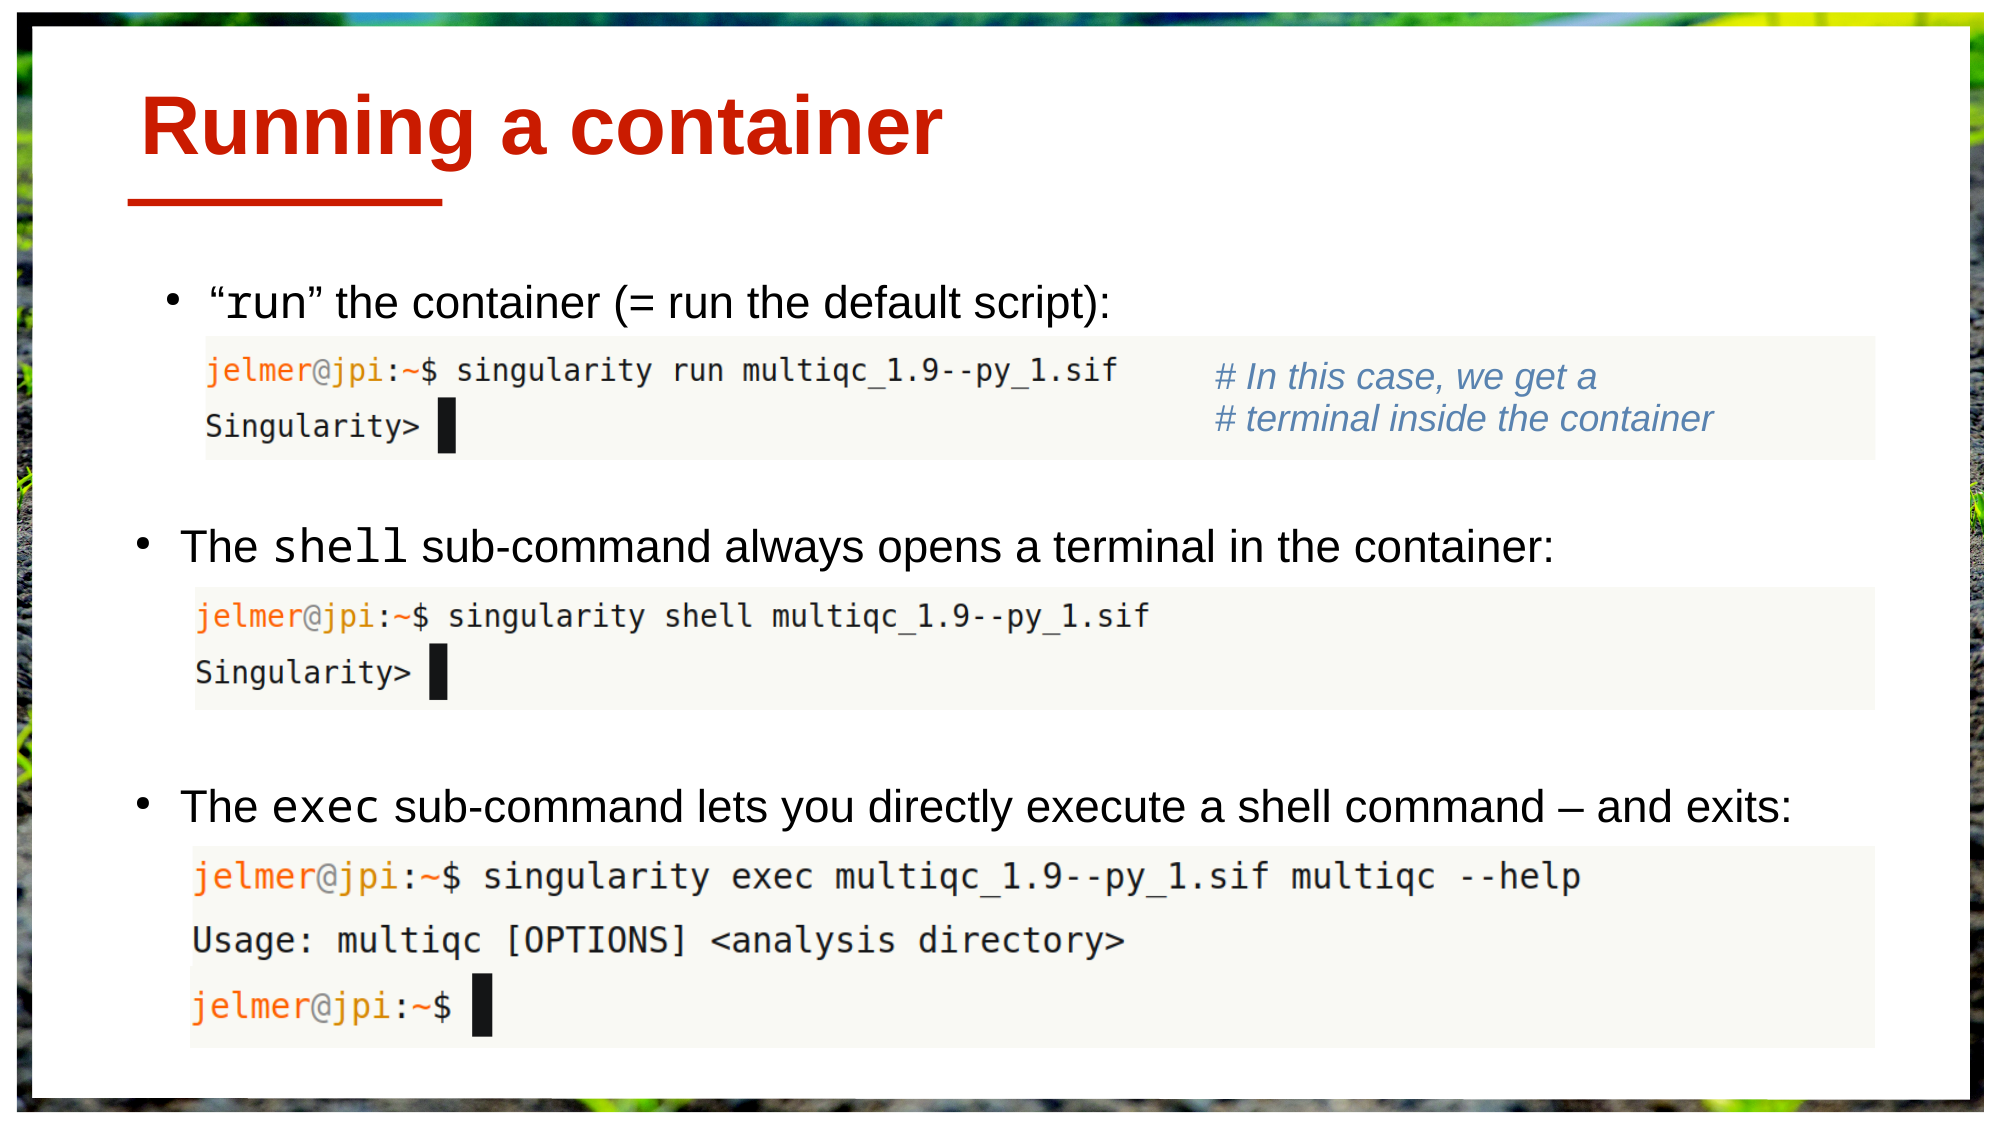

Running a container
“run” the container (= run the default script):
# In this case, we get a # terminal inside the container
The shell sub-command always opens a terminal in the container:
The exec sub-command lets you directly execute a shell command – and exits: